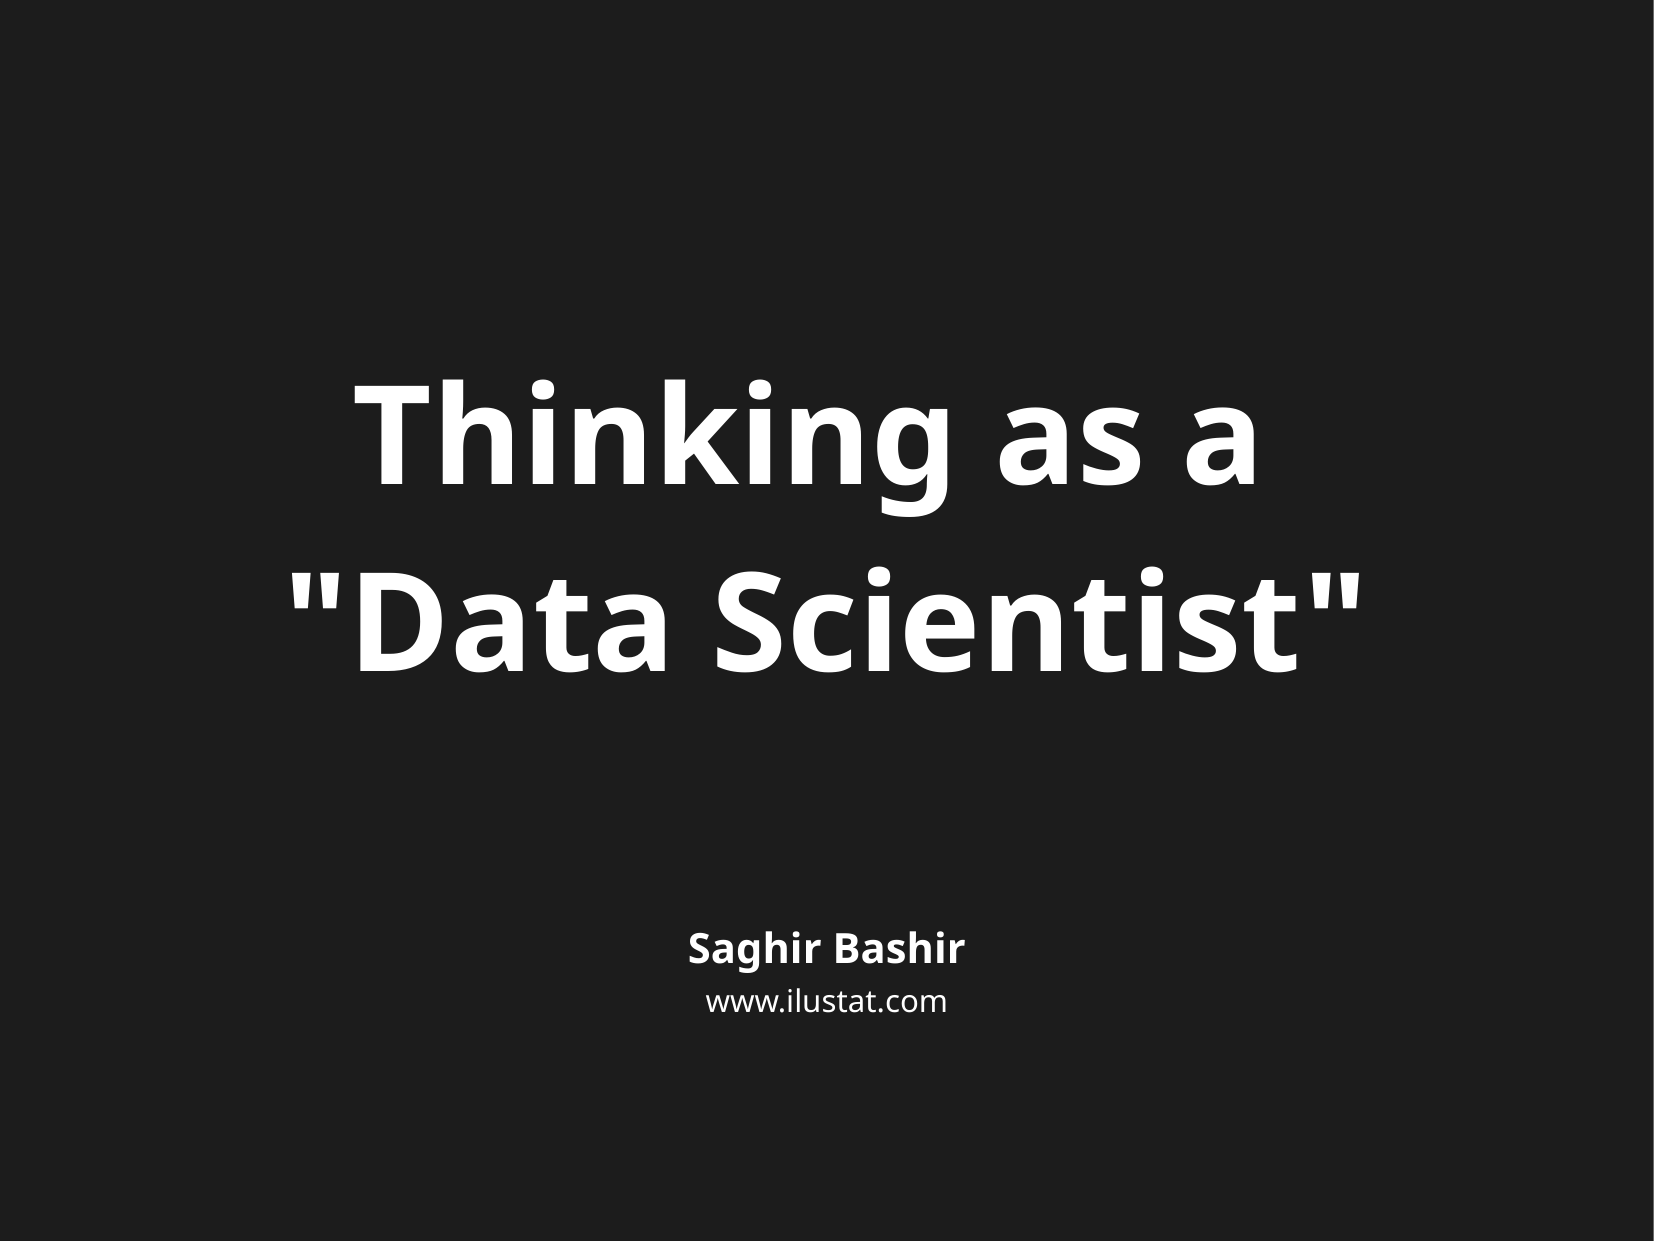

# Thinking as a "Data Scientist"
Saghir Bashir
www.ilustat.com